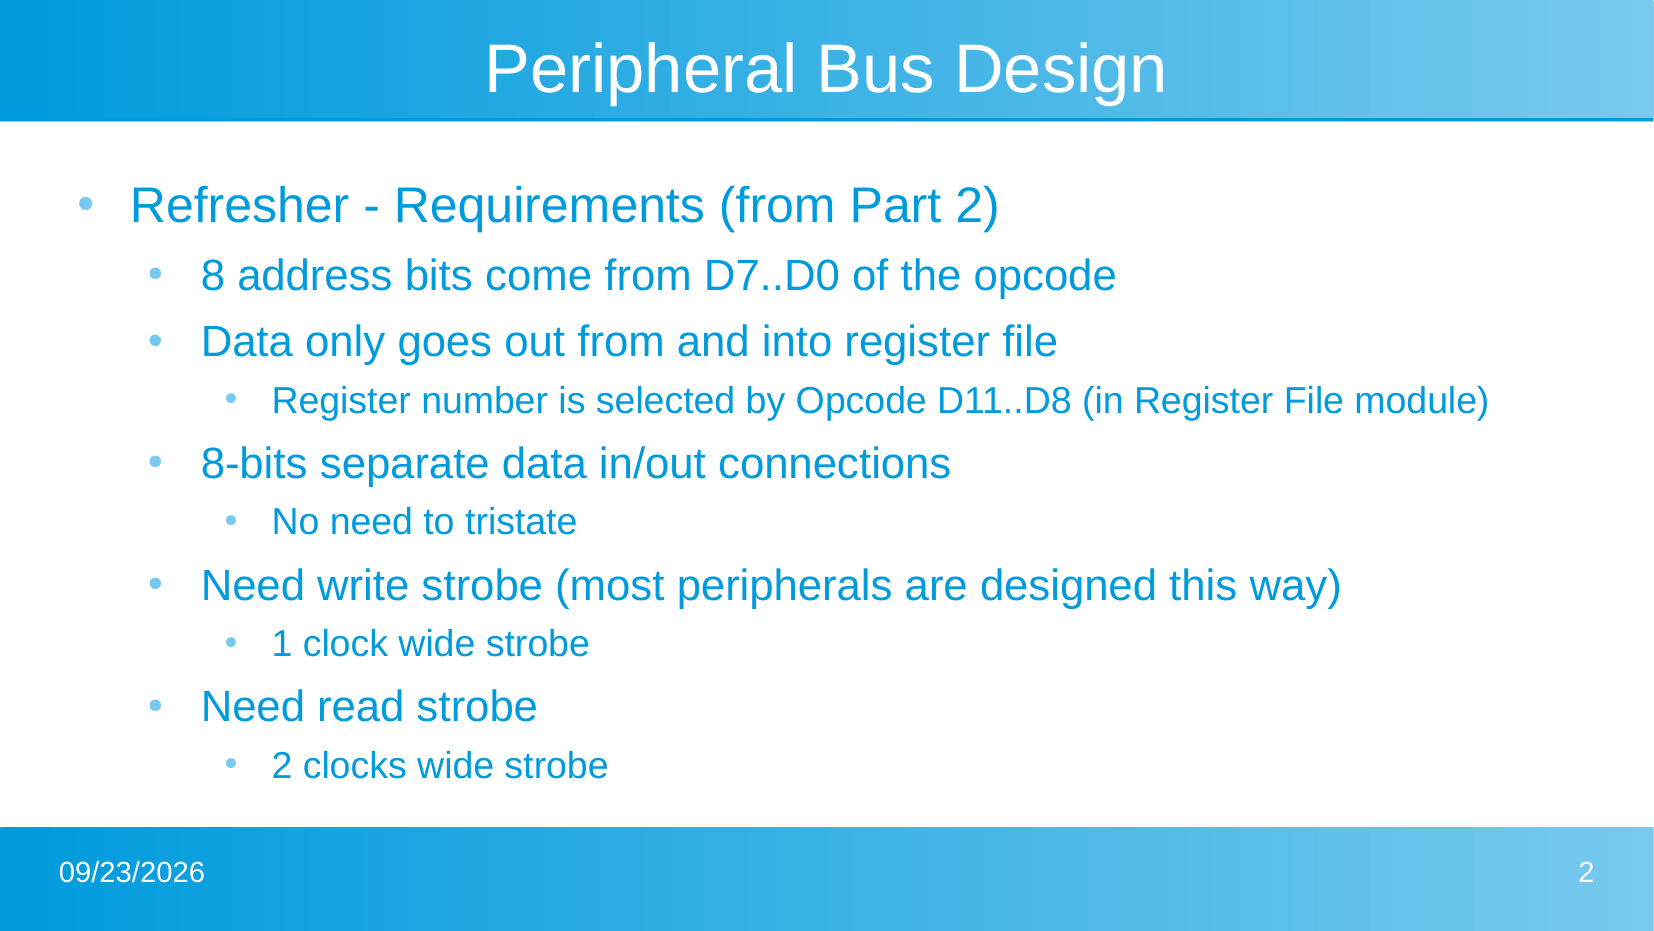

# Peripheral Bus Design
Refresher - Requirements (from Part 2)
8 address bits come from D7..D0 of the opcode
Data only goes out from and into register file
Register number is selected by Opcode D11..D8 (in Register File module)
8-bits separate data in/out connections
No need to tristate
Need write strobe (most peripherals are designed this way)
1 clock wide strobe
Need read strobe
2 clocks wide strobe
2